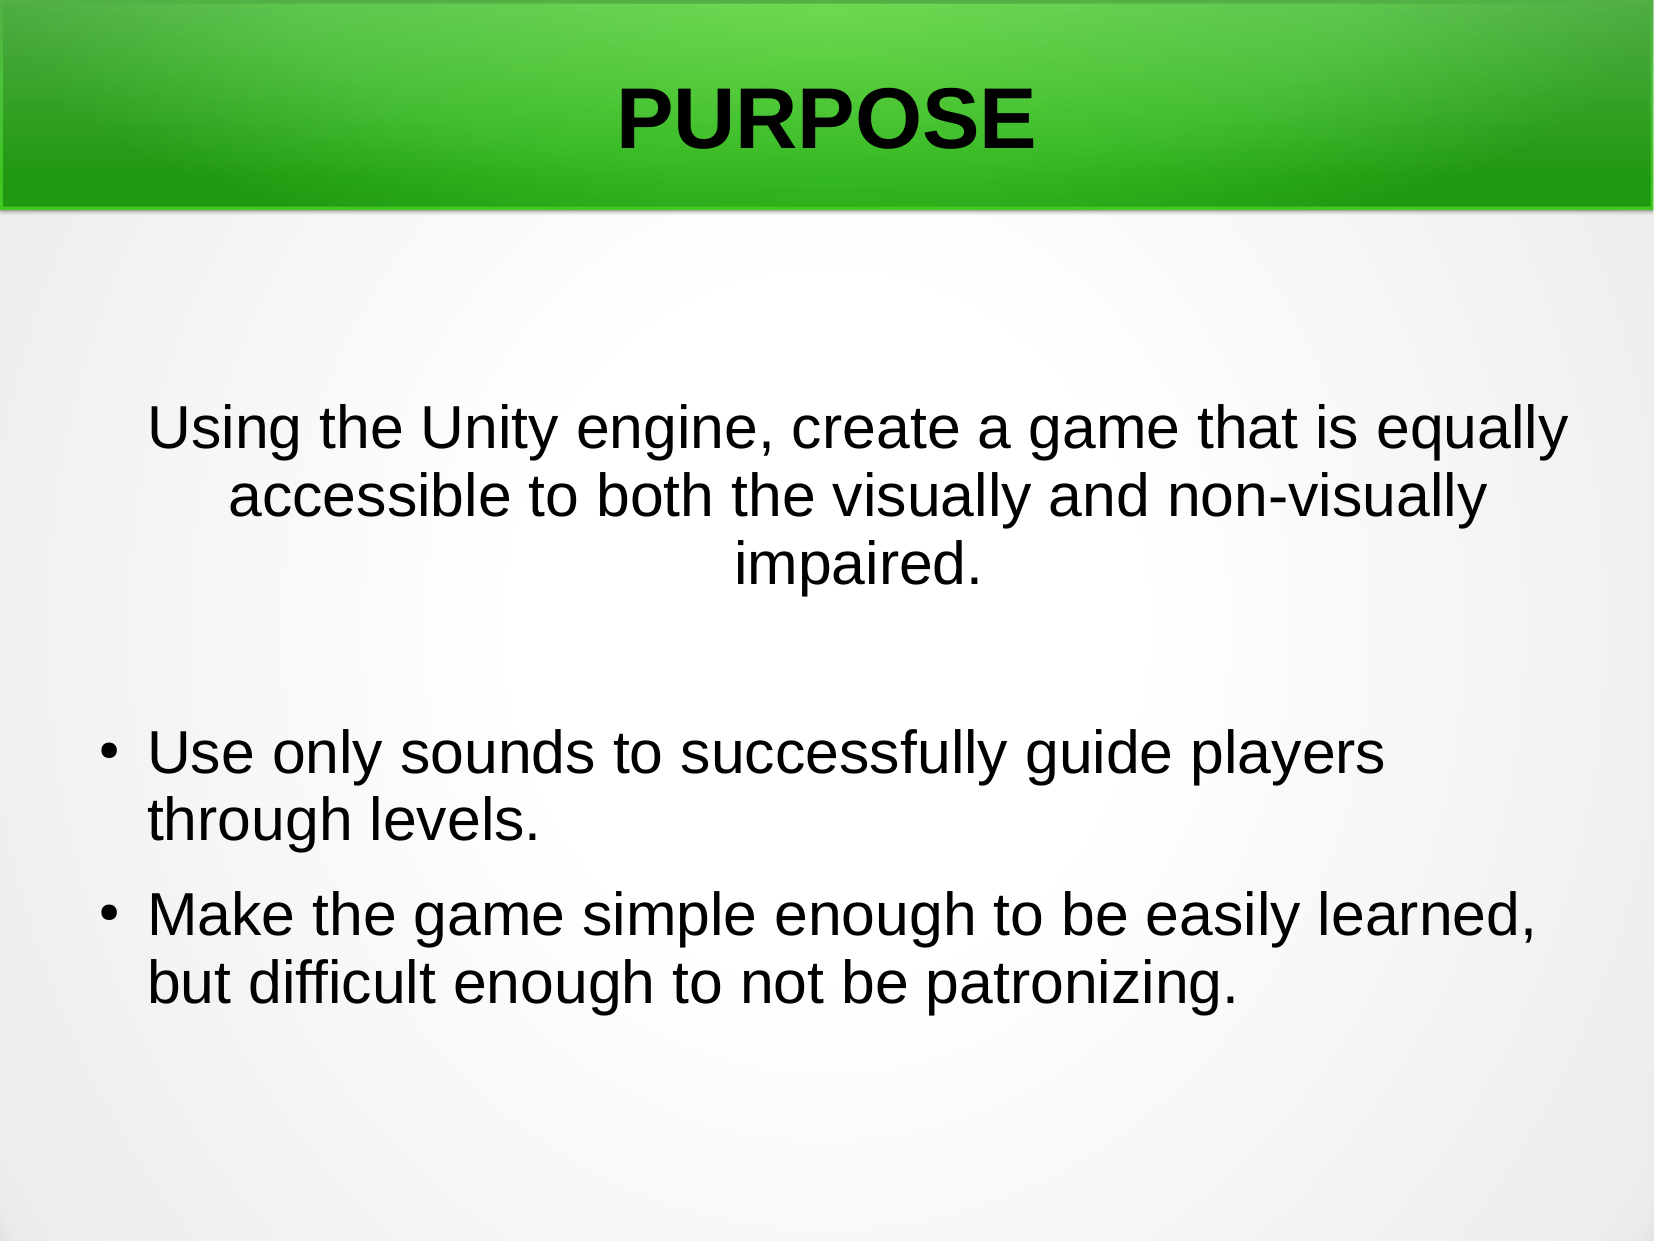

# PURPOSE
Using the Unity engine, create a game that is equally accessible to both the visually and non-visually impaired.
Use only sounds to successfully guide players through levels.
Make the game simple enough to be easily learned, but difficult enough to not be patronizing.